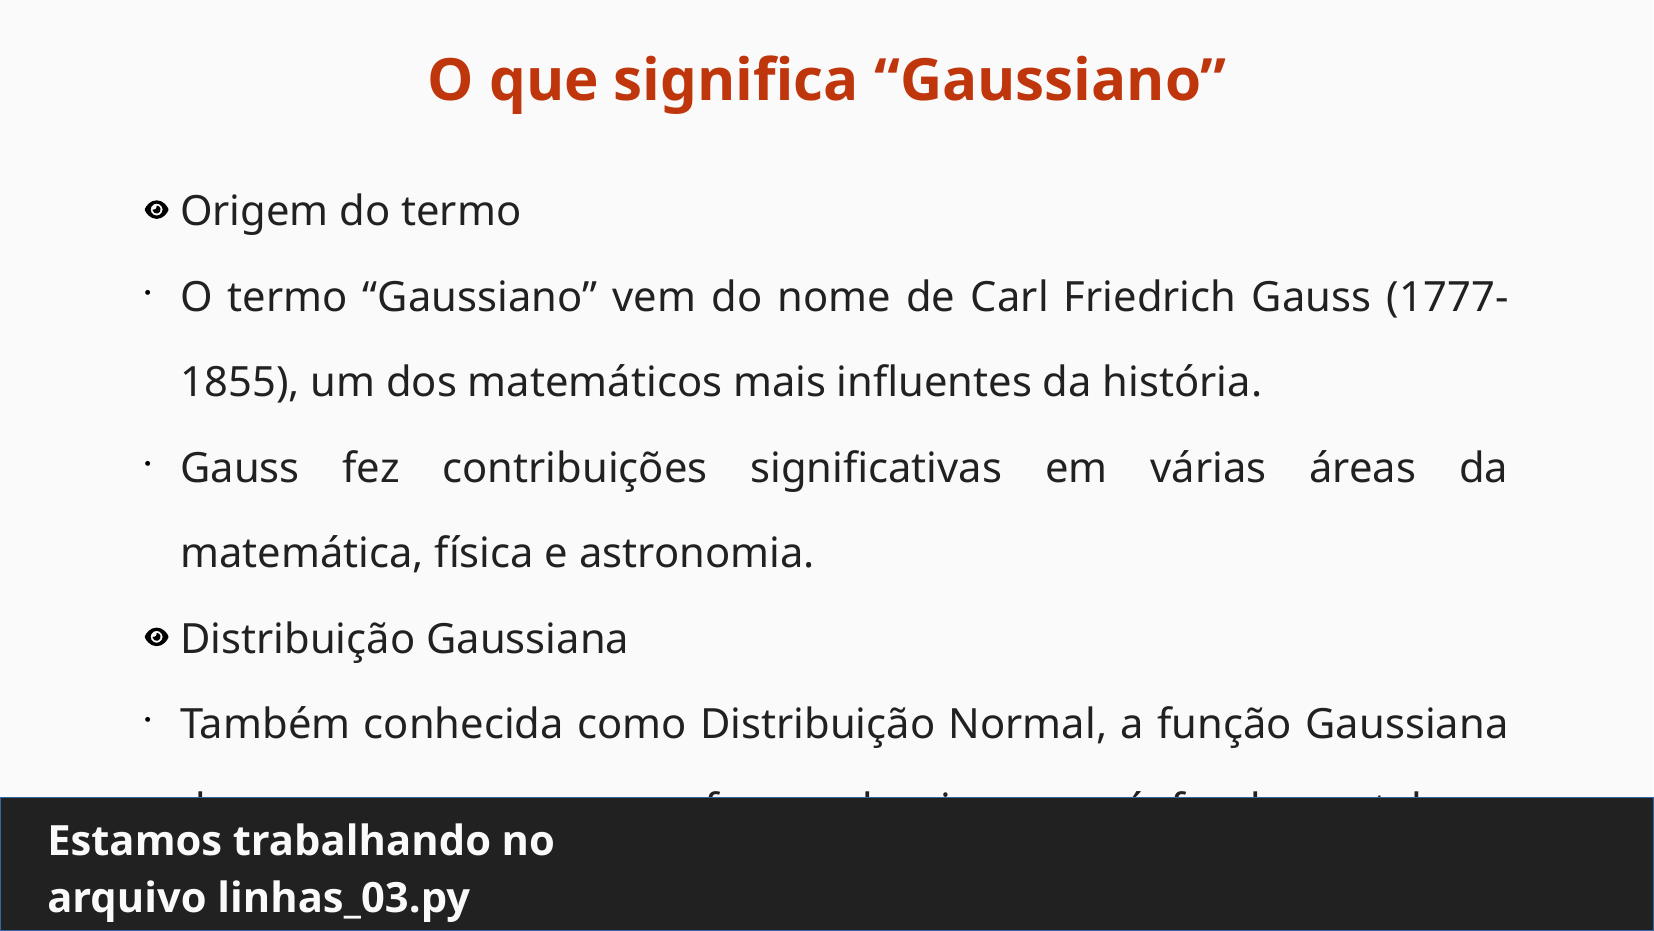

O que significa “Gaussiano”
# Origem do termo
O termo “Gaussiano” vem do nome de Carl Friedrich Gauss (1777-1855), um dos matemáticos mais influentes da história.
Gauss fez contribuições significativas em várias áreas da matemática, física e astronomia.
Distribuição Gaussiana
Também conhecida como Distribuição Normal, a função Gaussiana descreve uma curva em forma de sino que é fundamental em estatística e probabilidade.
Essa distribuição é amplamente utilizada para modelar fenômenos naturais onde os valores tendem a se agrupar em torno de uma média.
Estamos trabalhando no arquivo linhas_03.py